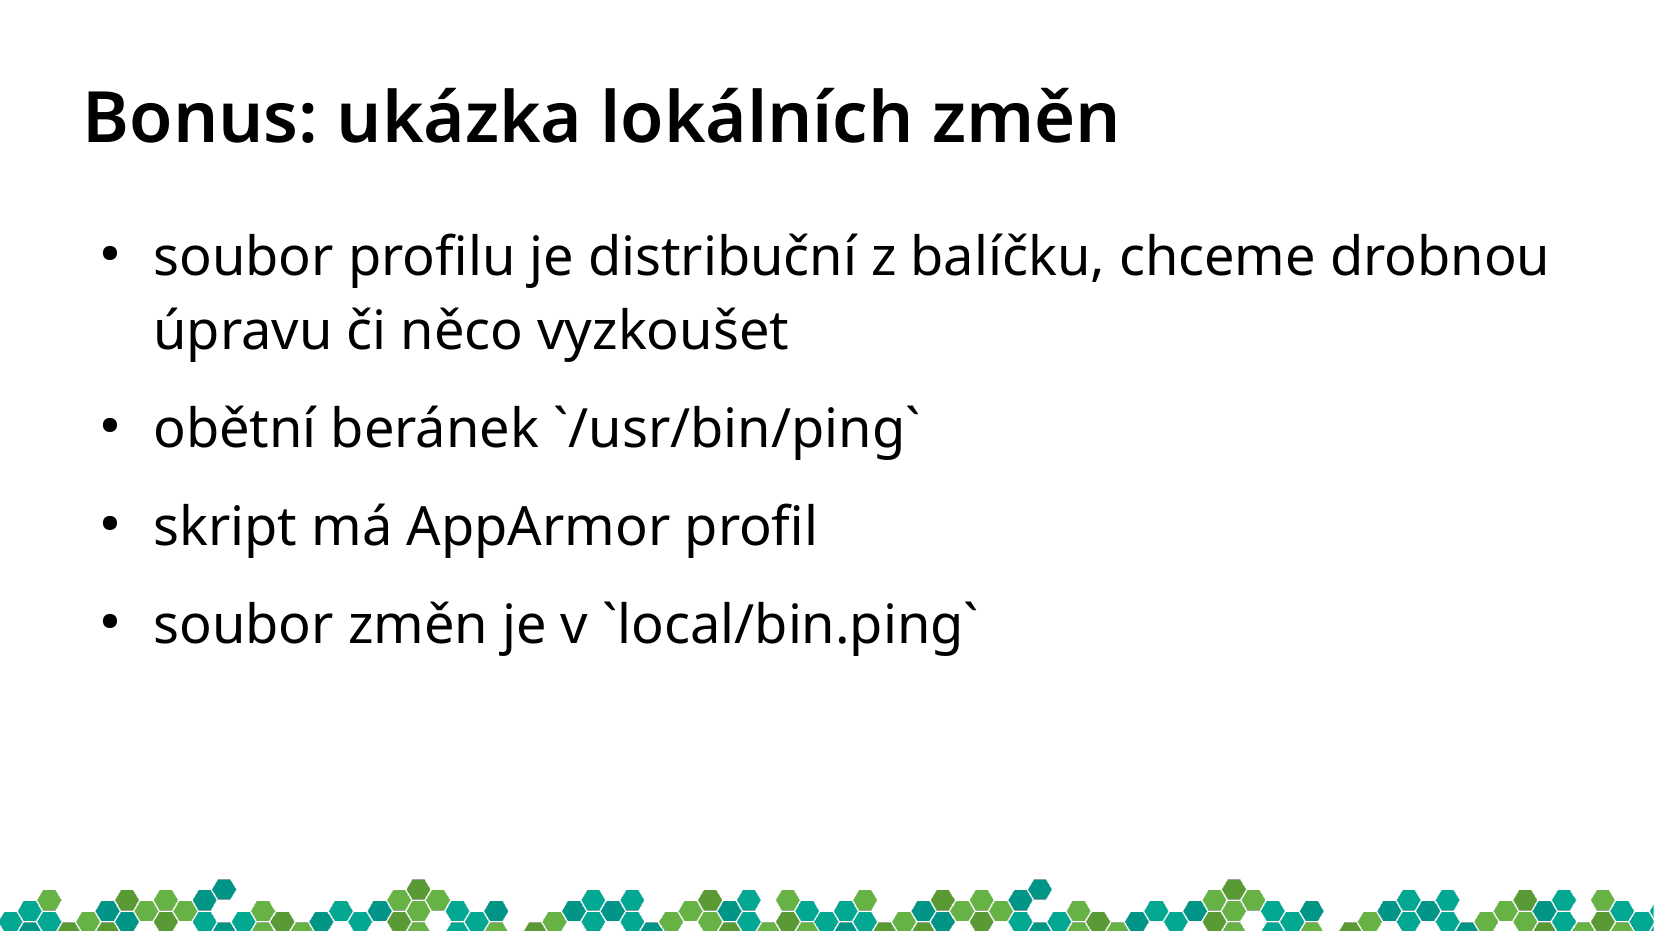

# Bonus: ukázka lokálních změn
soubor profilu je distribuční z balíčku, chceme drobnou úpravu či něco vyzkoušet
obětní beránek `/usr/bin/ping`
skript má AppArmor profil
soubor změn je v `local/bin.ping`